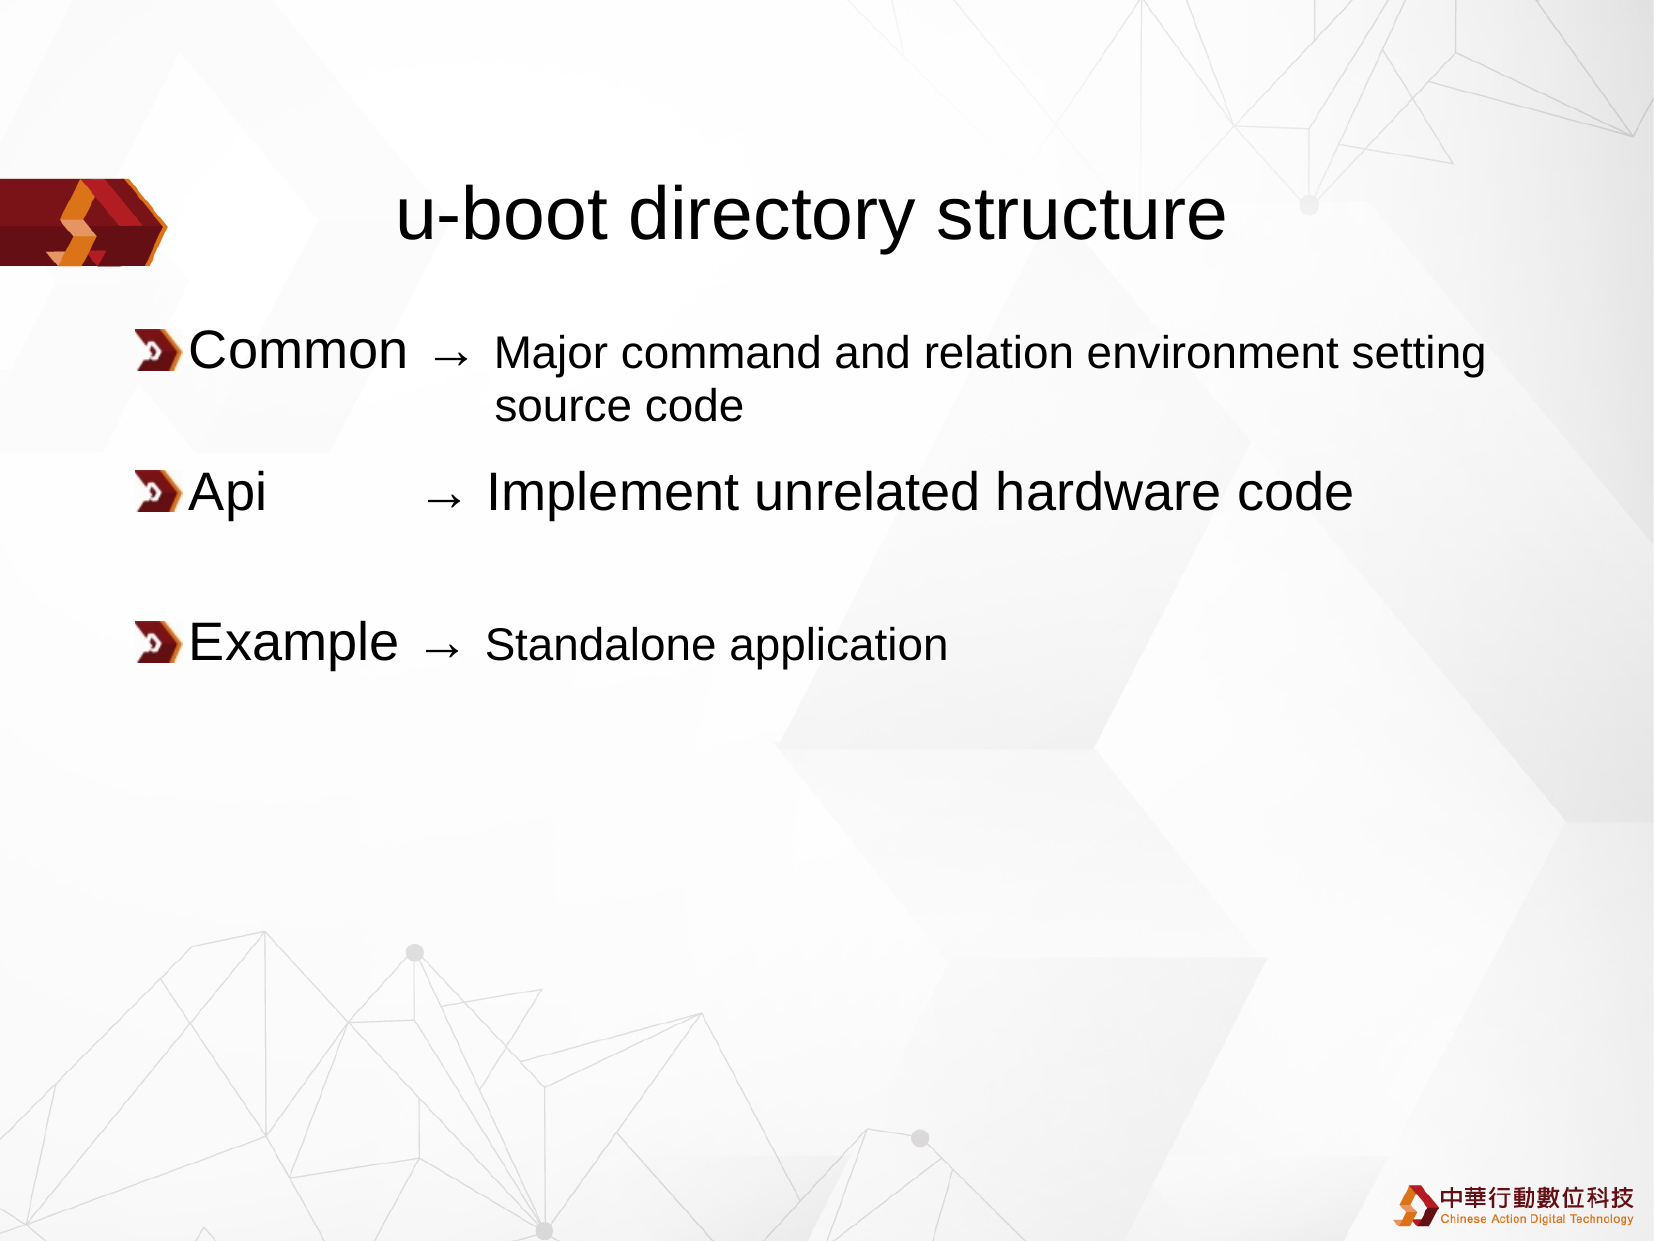

# u-boot directory structure
Common → Major command and relation environment setting
 source code
Api → Implement unrelated hardware code
Example → Standalone application